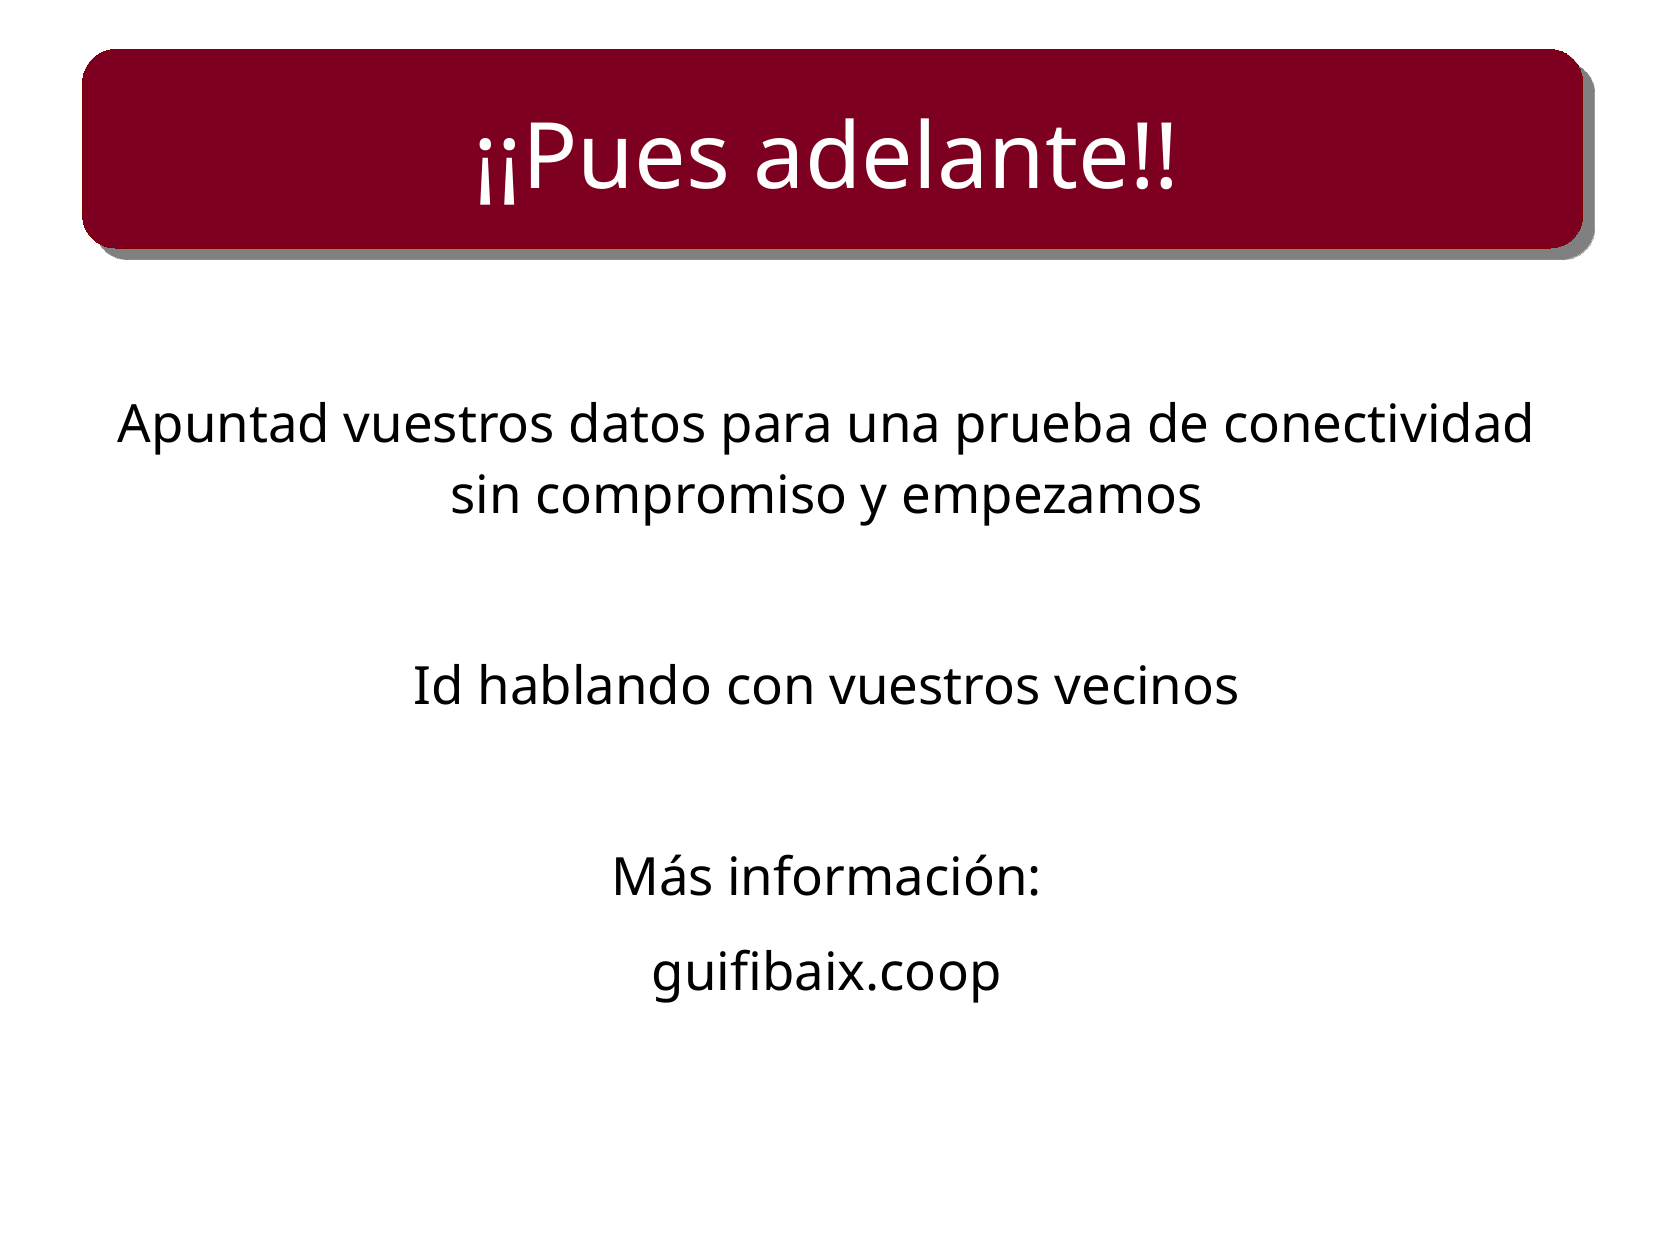

# ¡¡Pues adelante!!
Apuntad vuestros datos para una prueba de conectividad sin compromiso y empezamos
Id hablando con vuestros vecinos
Más información:
guifibaix.coop